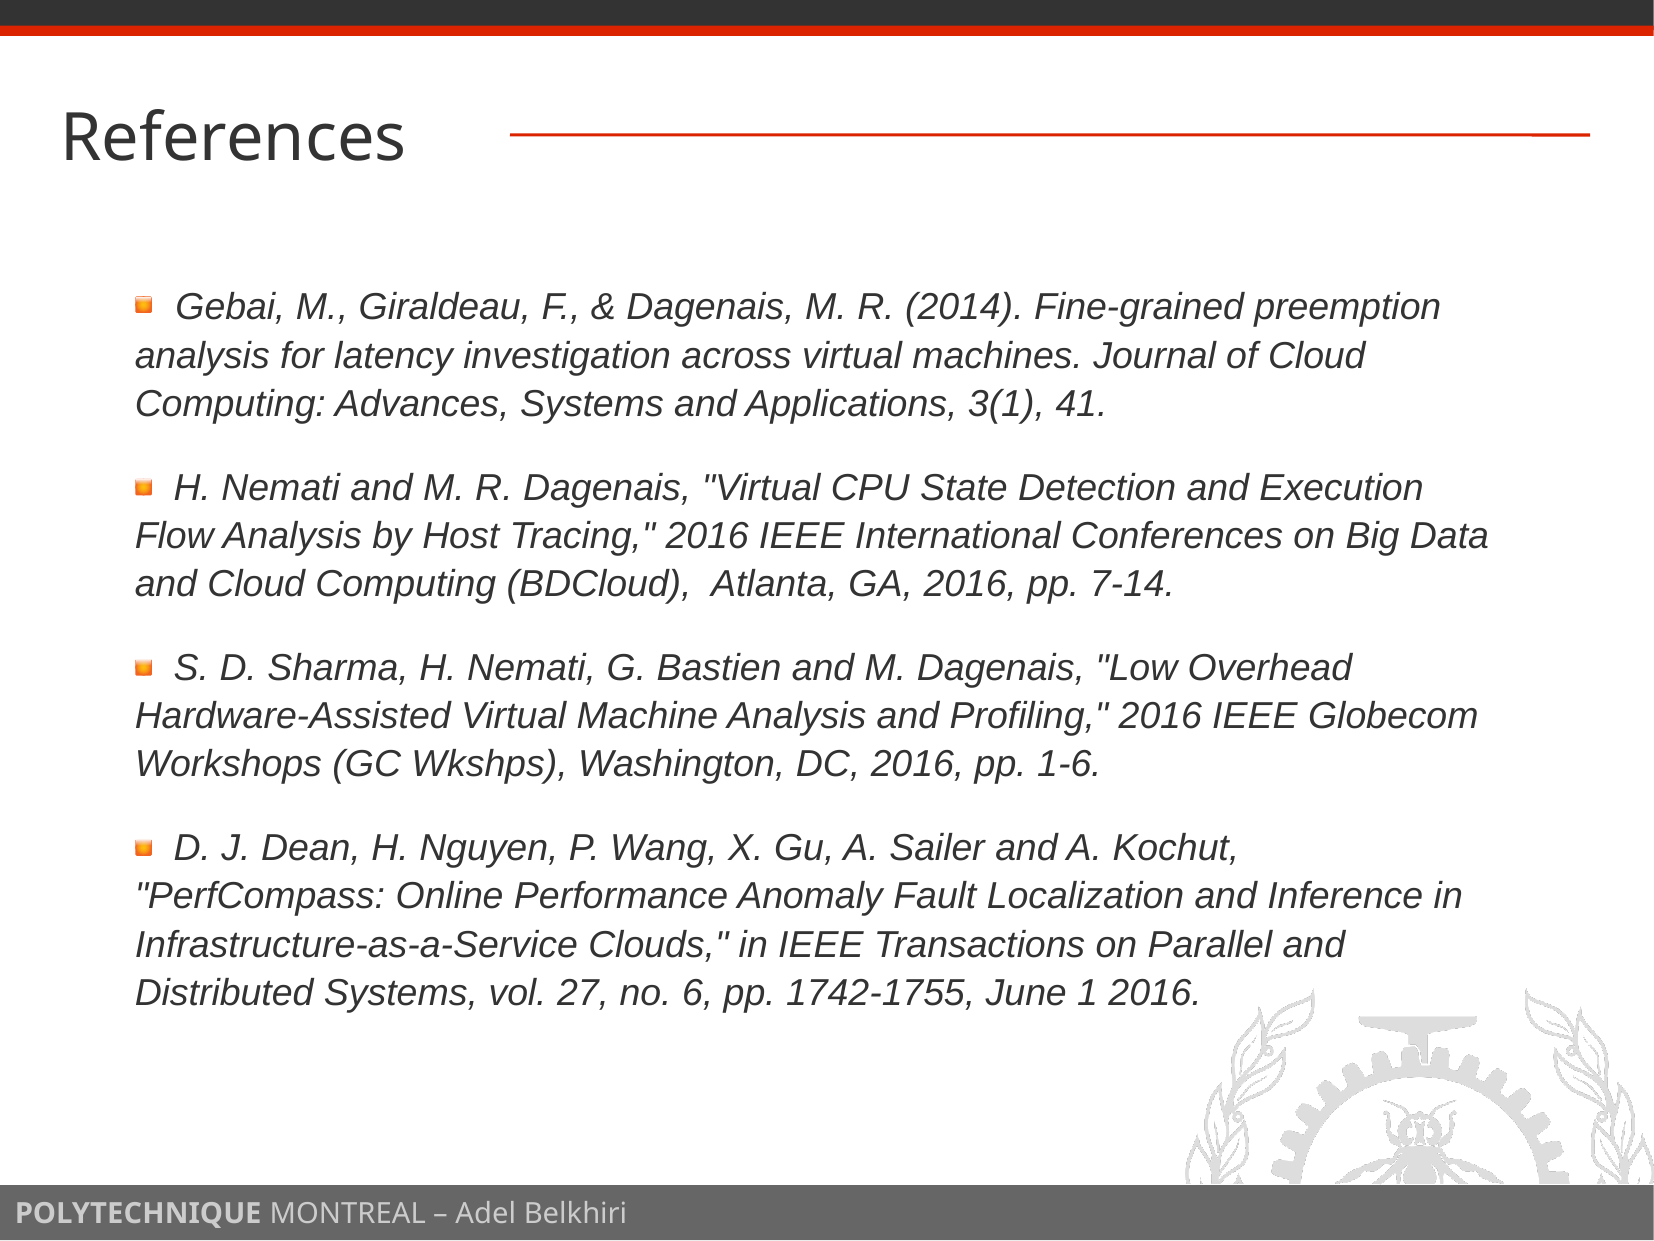

References
 Gebai, M., Giraldeau, F., & Dagenais, M. R. (2014). Fine-grained preemption analysis for latency investigation across virtual machines. Journal of Cloud Computing: Advances, Systems and Applications, 3(1), 41.
 H. Nemati and M. R. Dagenais, "Virtual CPU State Detection and Execution Flow Analysis by Host Tracing," 2016 IEEE International Conferences on Big Data and Cloud Computing (BDCloud), Atlanta, GA, 2016, pp. 7-14.
 S. D. Sharma, H. Nemati, G. Bastien and M. Dagenais, "Low Overhead Hardware-Assisted Virtual Machine Analysis and Profiling," 2016 IEEE Globecom Workshops (GC Wkshps), Washington, DC, 2016, pp. 1-6.
 D. J. Dean, H. Nguyen, P. Wang, X. Gu, A. Sailer and A. Kochut, "PerfCompass: Online Performance Anomaly Fault Localization and Inference in Infrastructure-as-a-Service Clouds," in IEEE Transactions on Parallel and Distributed Systems, vol. 27, no. 6, pp. 1742-1755, June 1 2016.
POLYTECHNIQUE MONTREAL – Adel Belkhiri